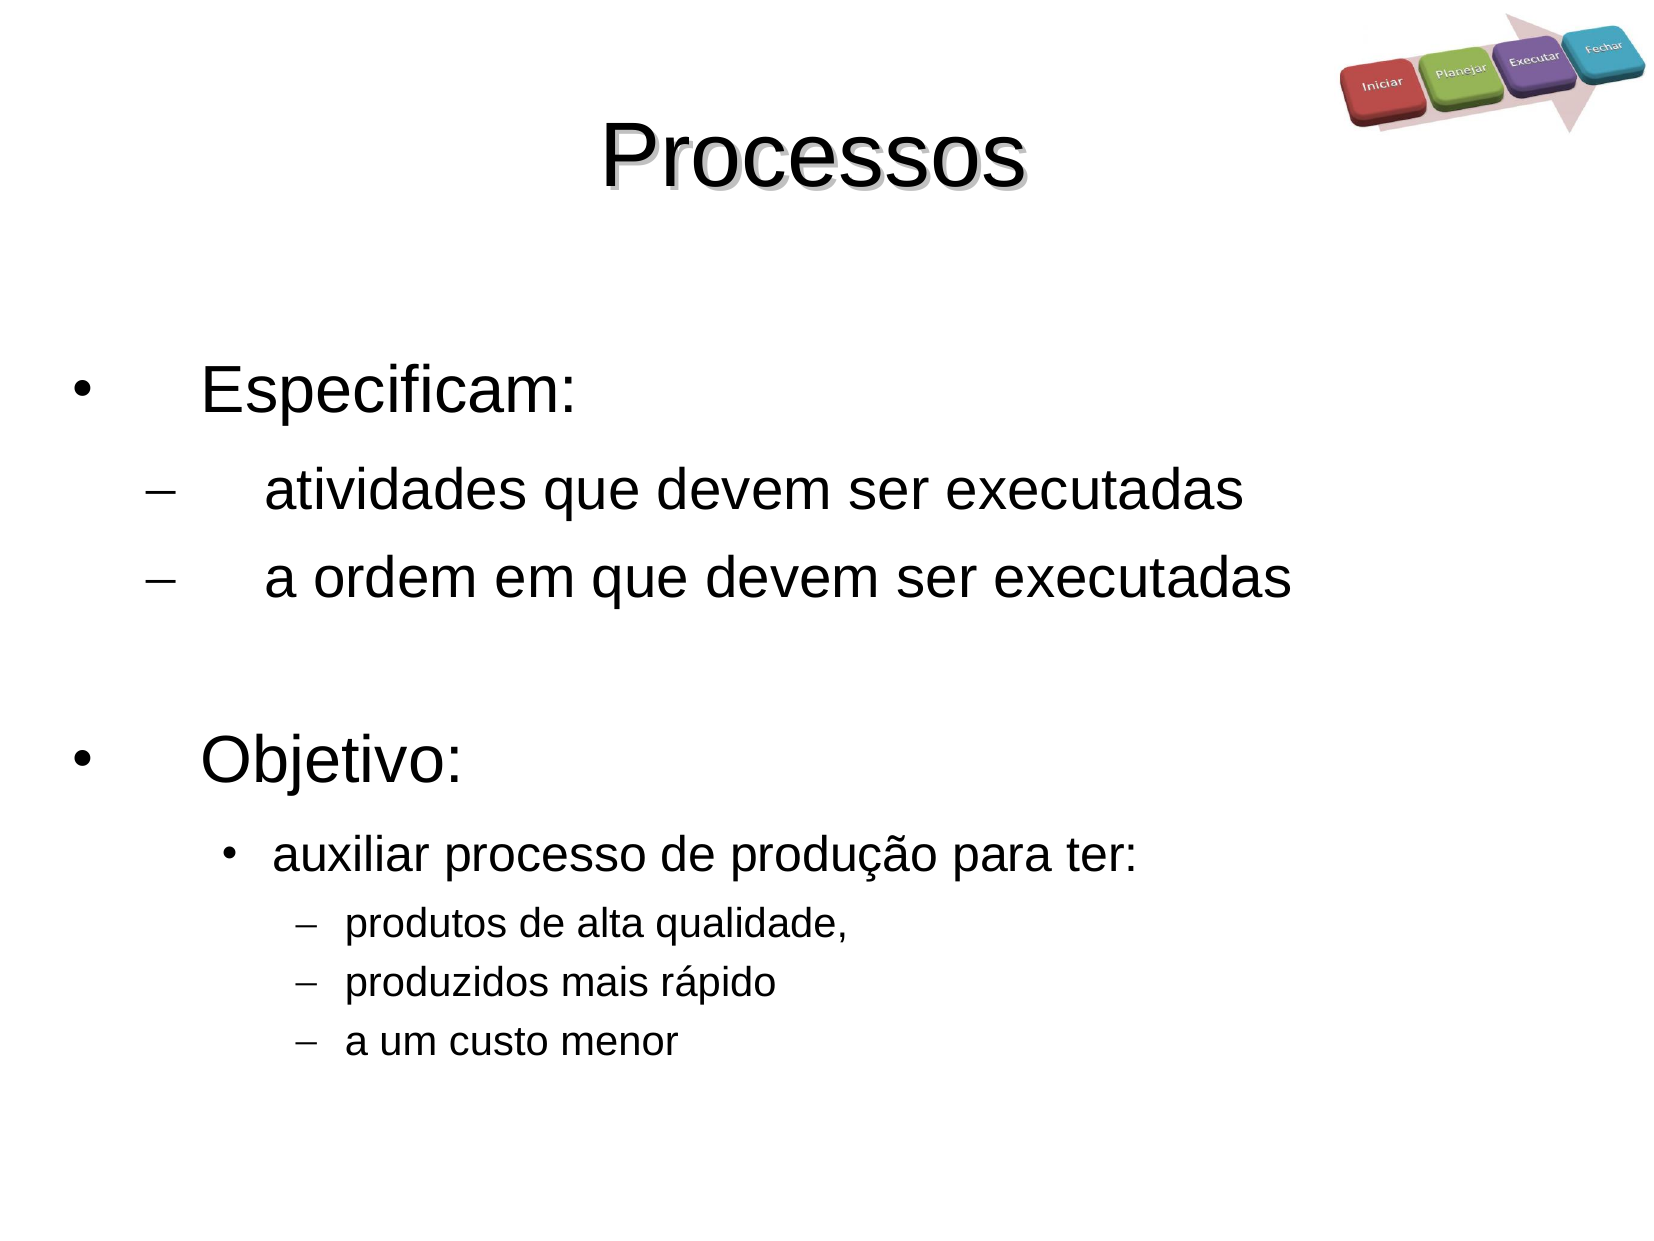

# Processos
 Especificam:
 atividades que devem ser executadas
 a ordem em que devem ser executadas
 Objetivo:
 auxiliar processo de produção para ter:
 produtos de alta qualidade,
 produzidos mais rápido
 a um custo menor